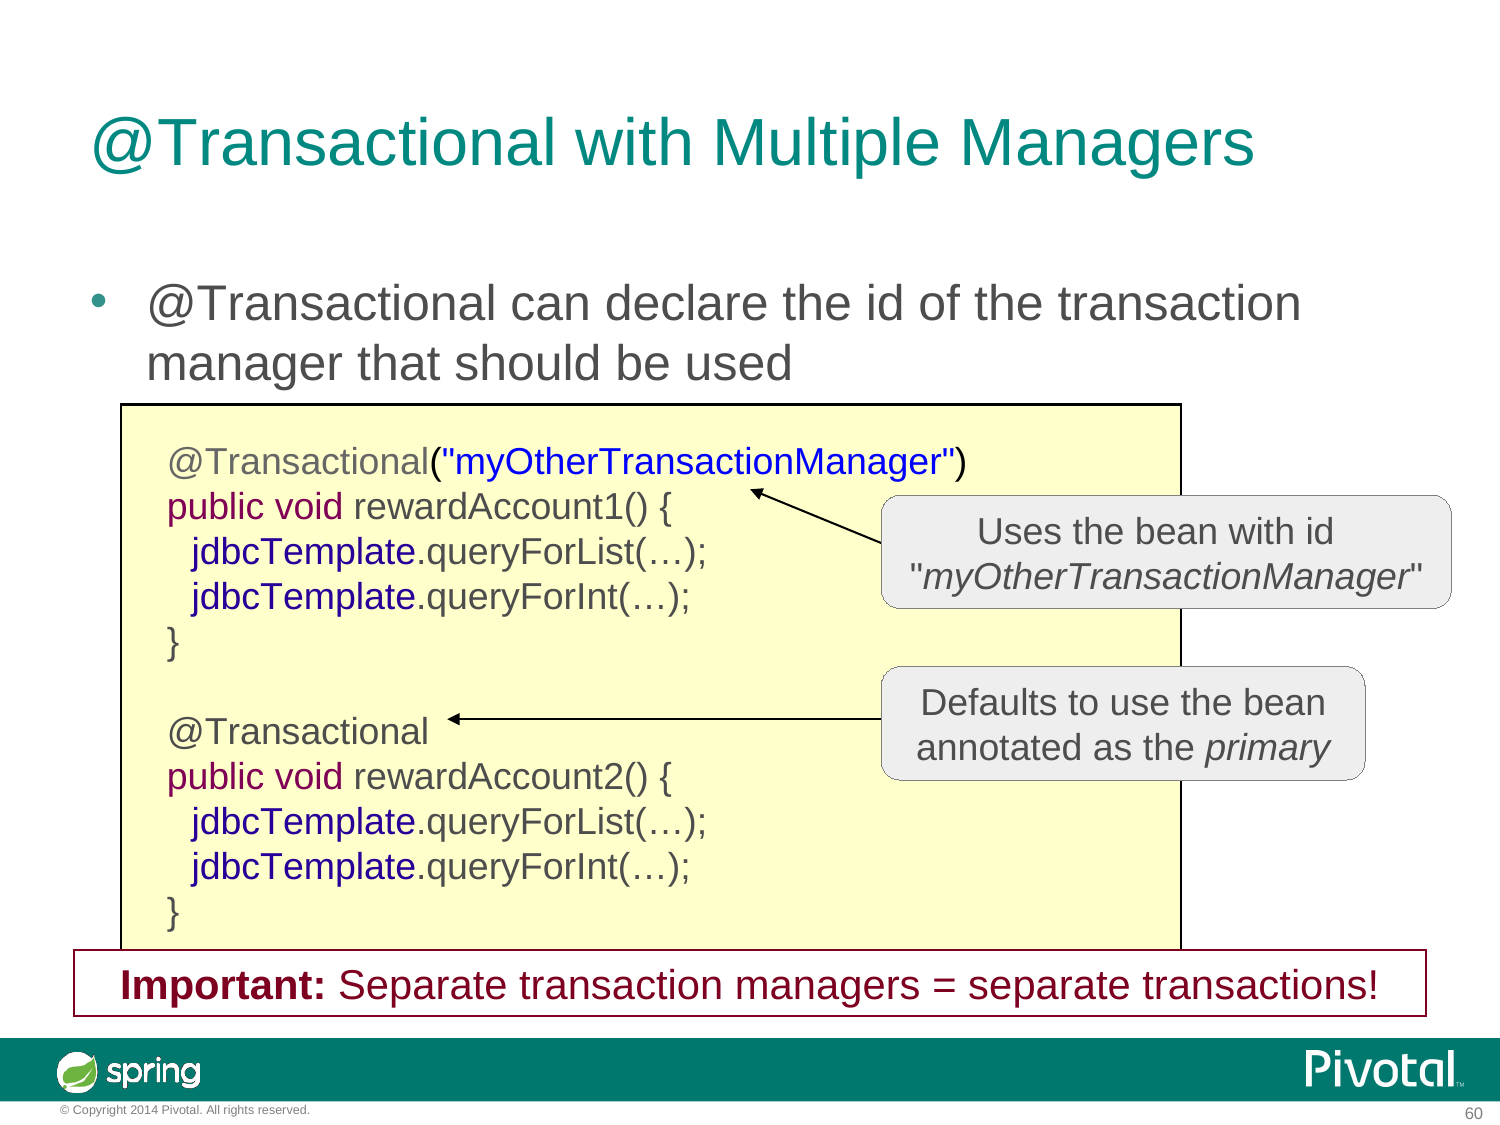

# @Transactional with Multiple Managers
@Transactional can declare the id of the transaction manager that should be used
 @Transactional("myOtherTransactionManager")
 public void rewardAccount1() {
	jdbcTemplate.queryForList(…);
 	jdbcTemplate.queryForInt(…);
 }
 @Transactional
 public void rewardAccount2() {
	jdbcTemplate.queryForList(…);
 	jdbcTemplate.queryForInt(…);
 }
Uses the bean with id "myOtherTransactionManager"
Defaults to use the bean annotated as the primary
Important: Separate transaction managers = separate transactions!